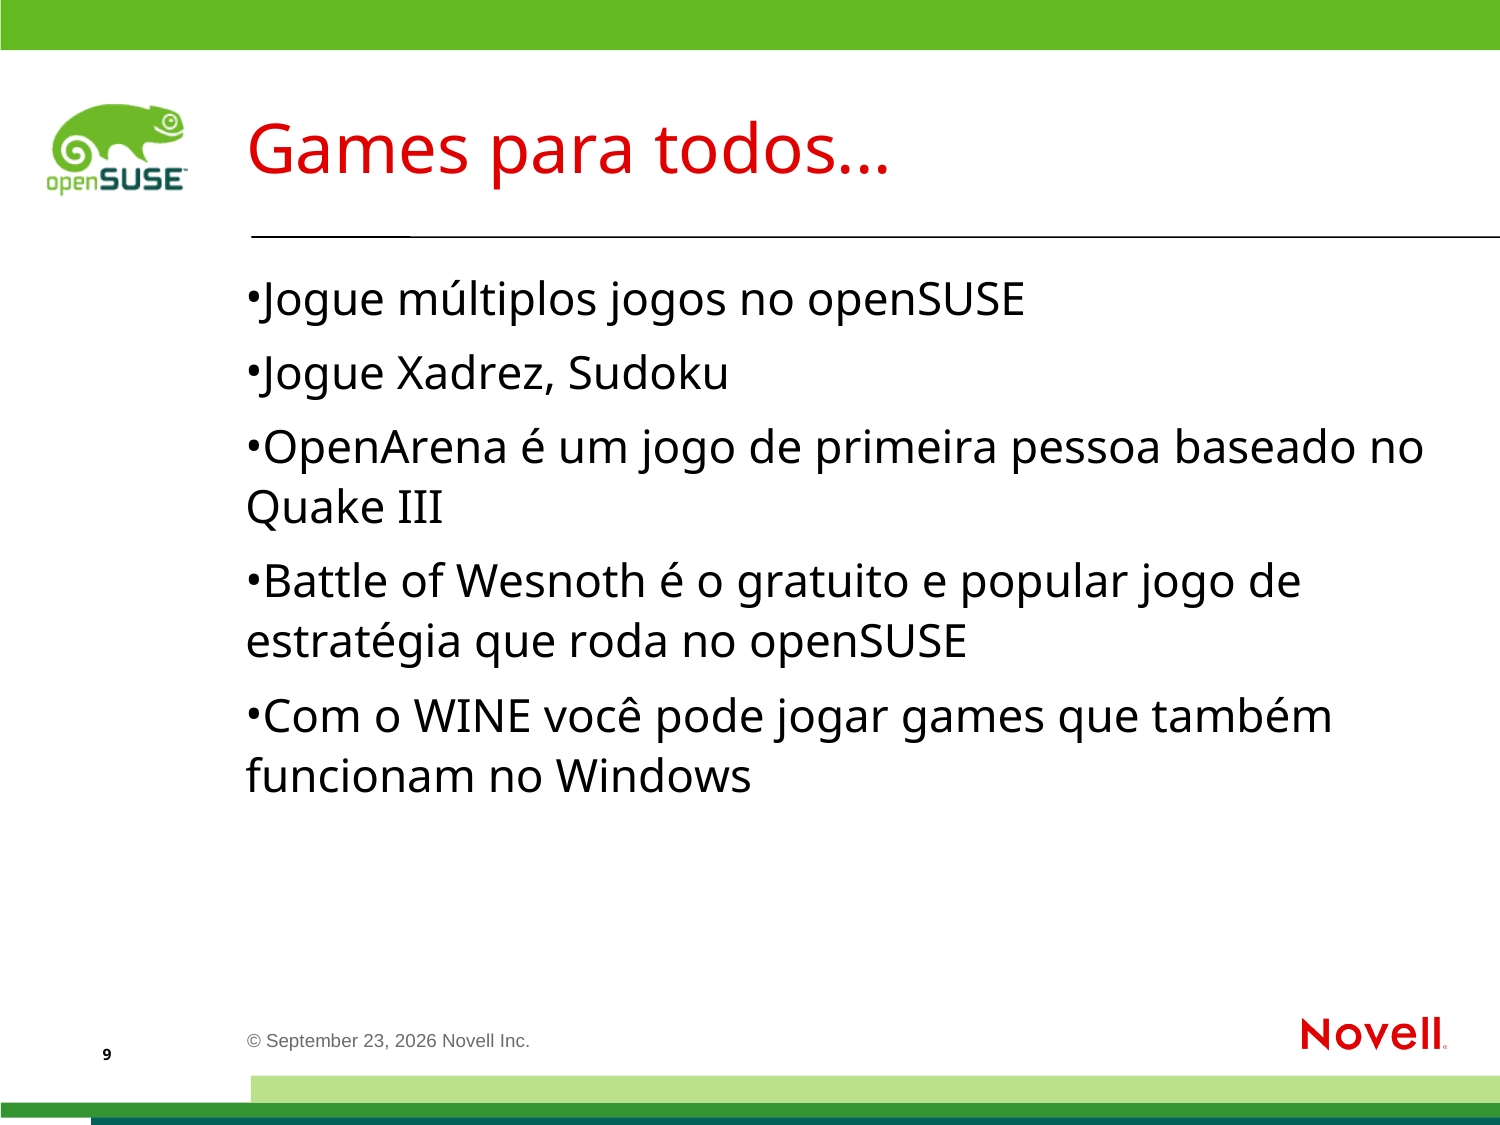

# Games para todos...
Jogue múltiplos jogos no openSUSE
Jogue Xadrez, Sudoku
OpenArena é um jogo de primeira pessoa baseado no Quake III
Battle of Wesnoth é o gratuito e popular jogo de estratégia que roda no openSUSE
Com o WINE você pode jogar games que também funcionam no Windows